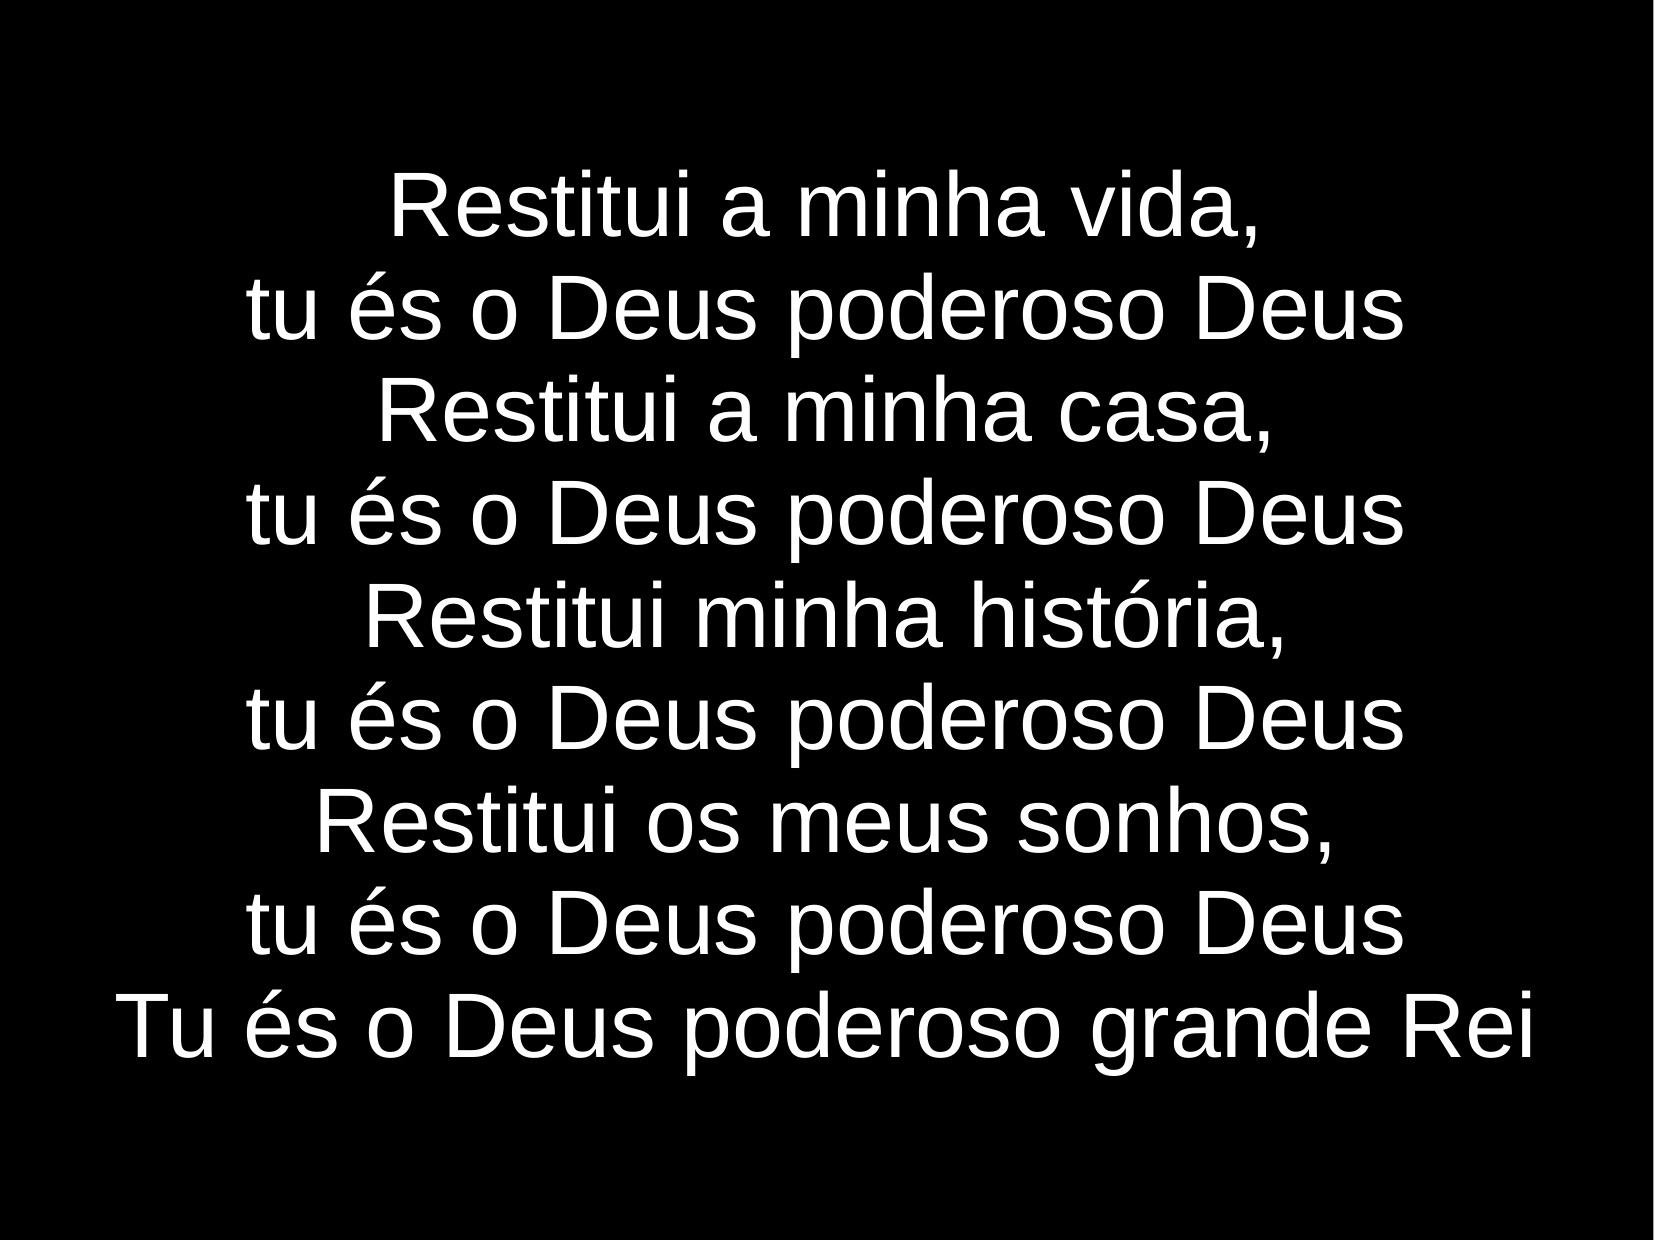

# Restitui a minha vida,
tu és o Deus poderoso Deus
Restitui a minha casa,
tu és o Deus poderoso Deus
Restitui minha história,
tu és o Deus poderoso Deus
Restitui os meus sonhos,
tu és o Deus poderoso Deus
Tu és o Deus poderoso grande Rei